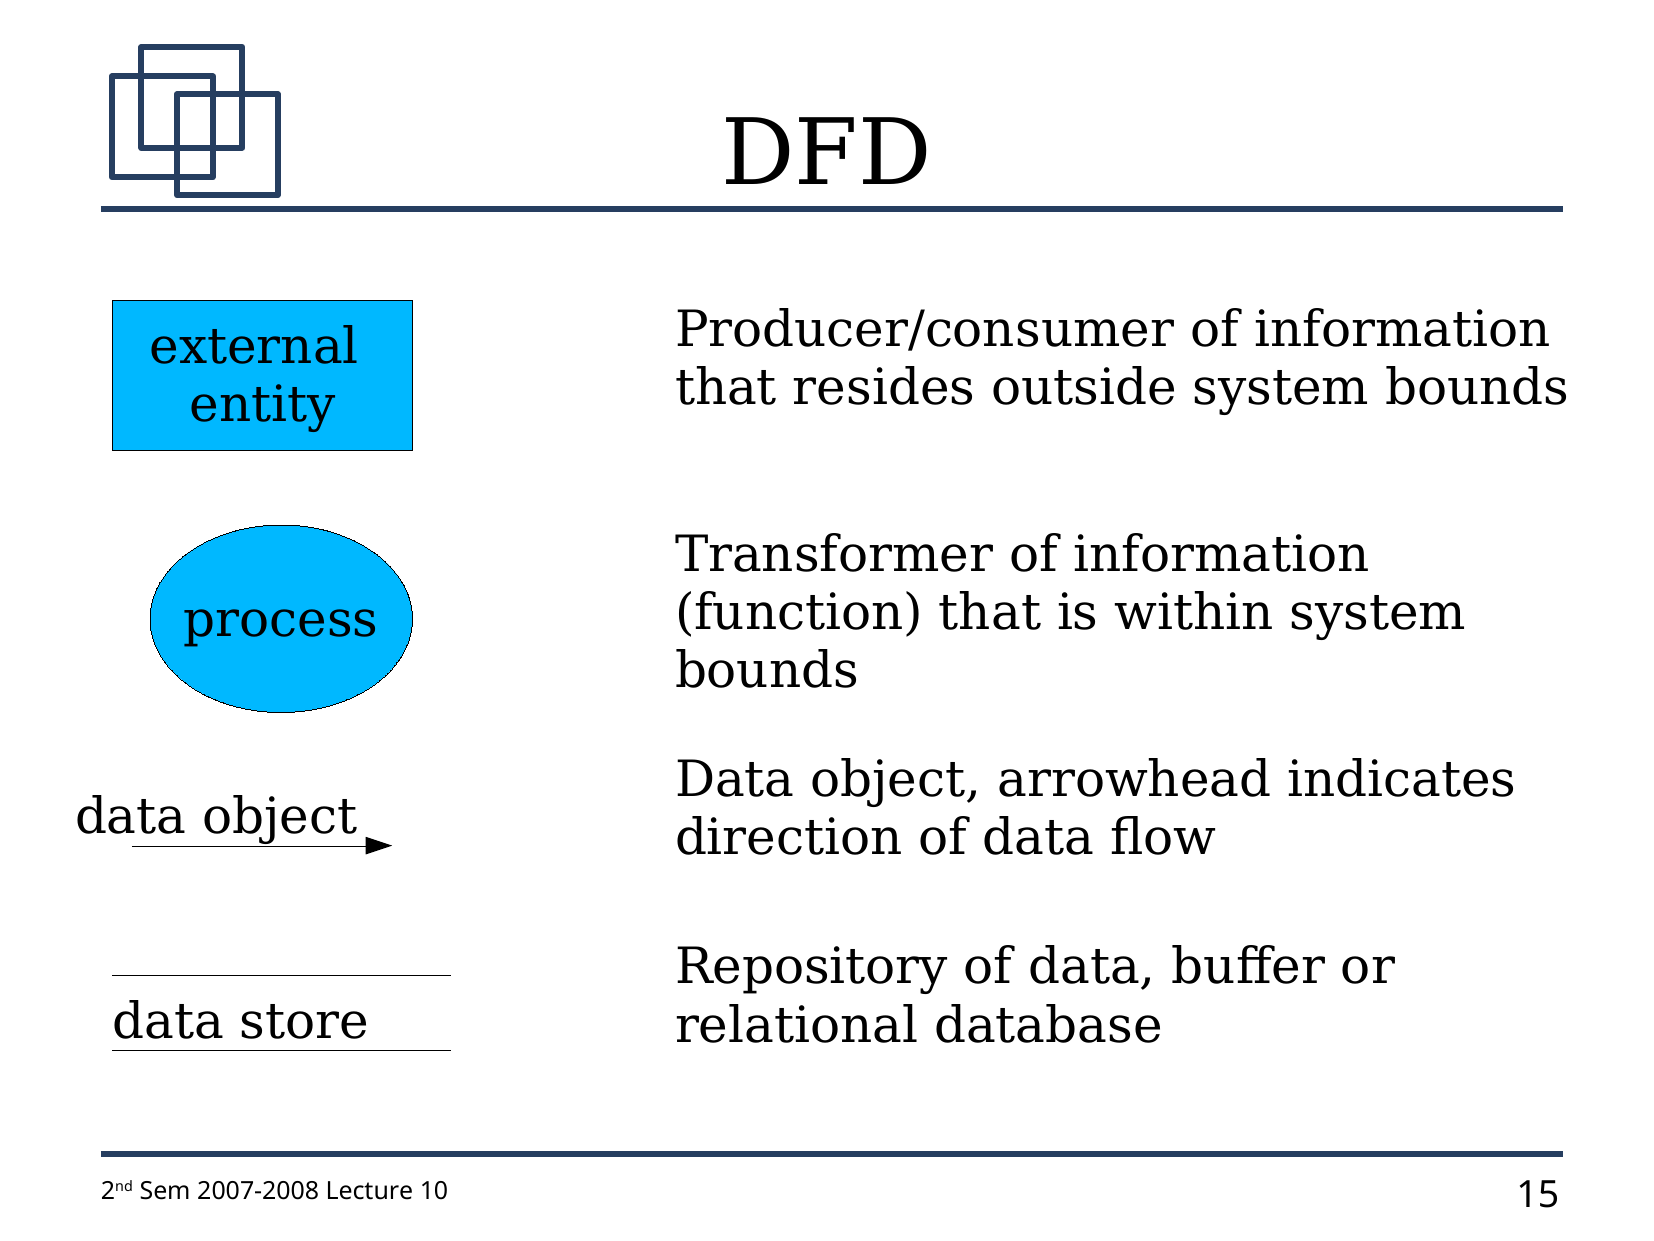

# DFD
external
entity
Producer/consumer of information that resides outside system bounds
process
Transformer of information (function) that is within system bounds
Data object, arrowhead indicates direction of data flow
data object
Repository of data, buffer or relational database
data store